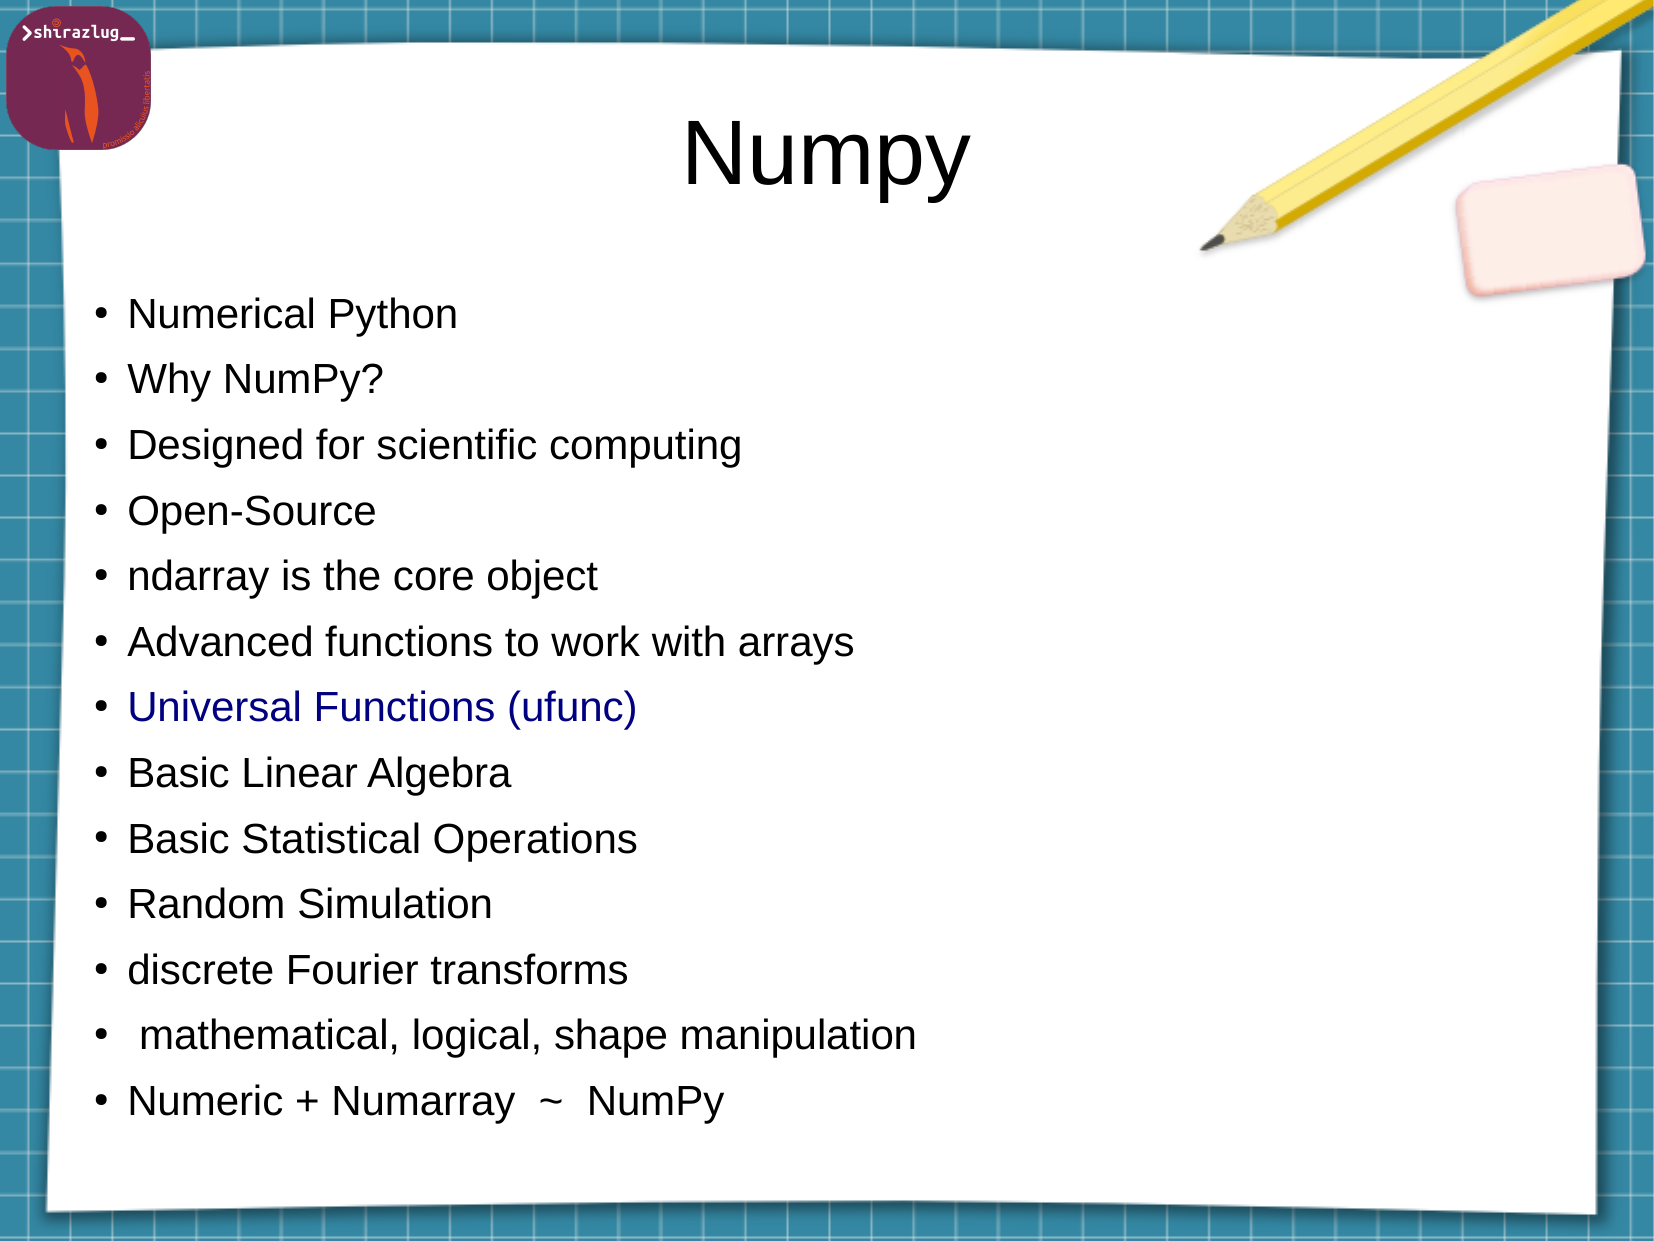

# Numpy
Numerical Python
Why NumPy?
Designed for scientific computing
Open-Source
ndarray is the core object
Advanced functions to work with arrays
Universal Functions (ufunc)
Basic Linear Algebra
Basic Statistical Operations
Random Simulation
discrete Fourier transforms
 mathematical, logical, shape manipulation
Numeric + Numarray ~ NumPy